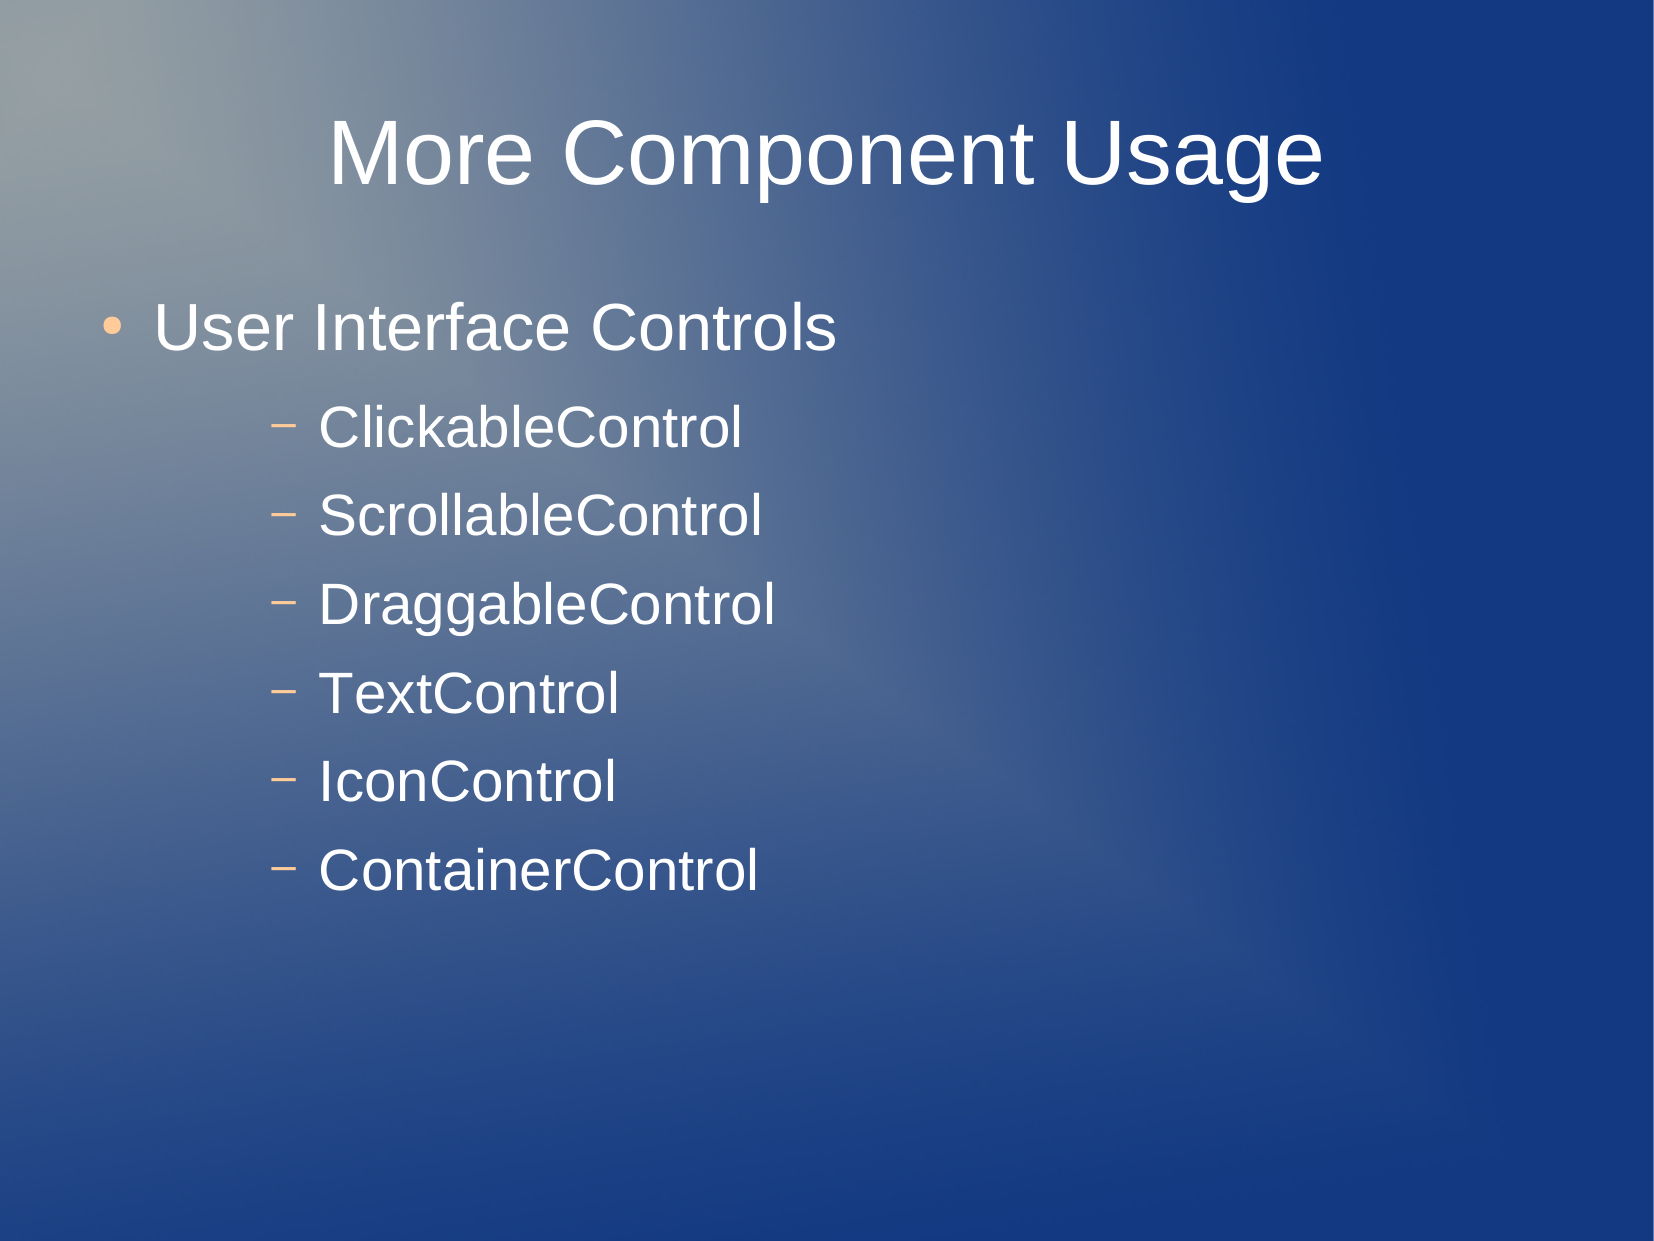

# More Component Usage
User Interface Controls
ClickableControl
ScrollableControl
DraggableControl
TextControl
IconControl
ContainerControl